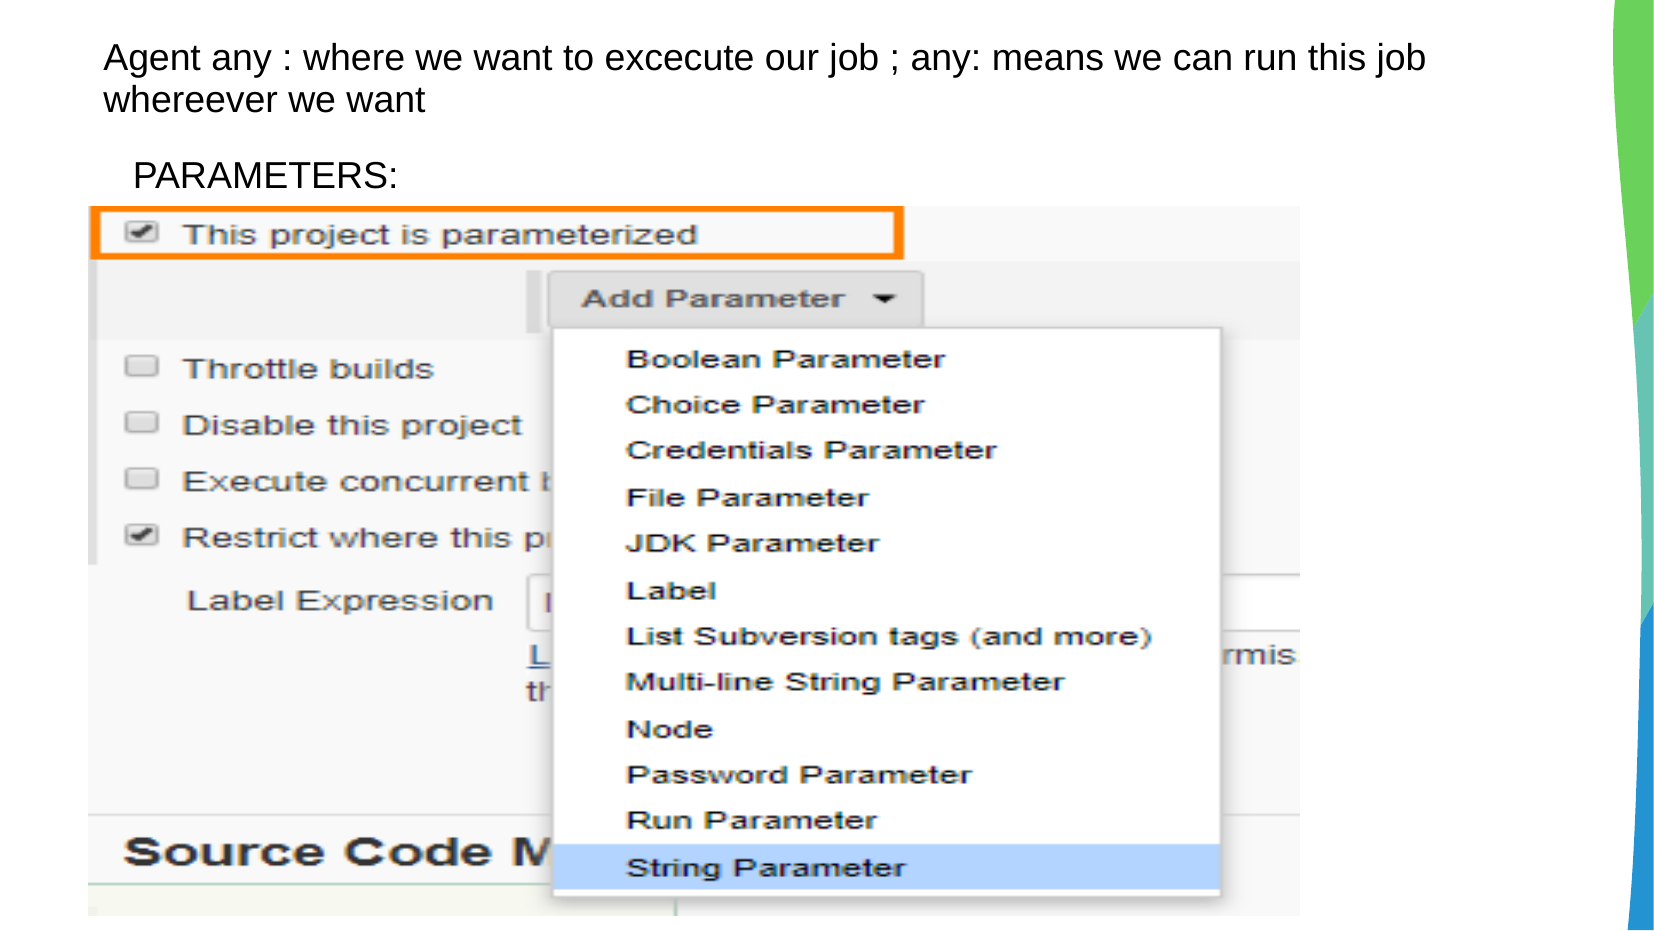

Agent any : where we want to excecute our job ; any: means we can run this job whereever we want
PARAMETERS: